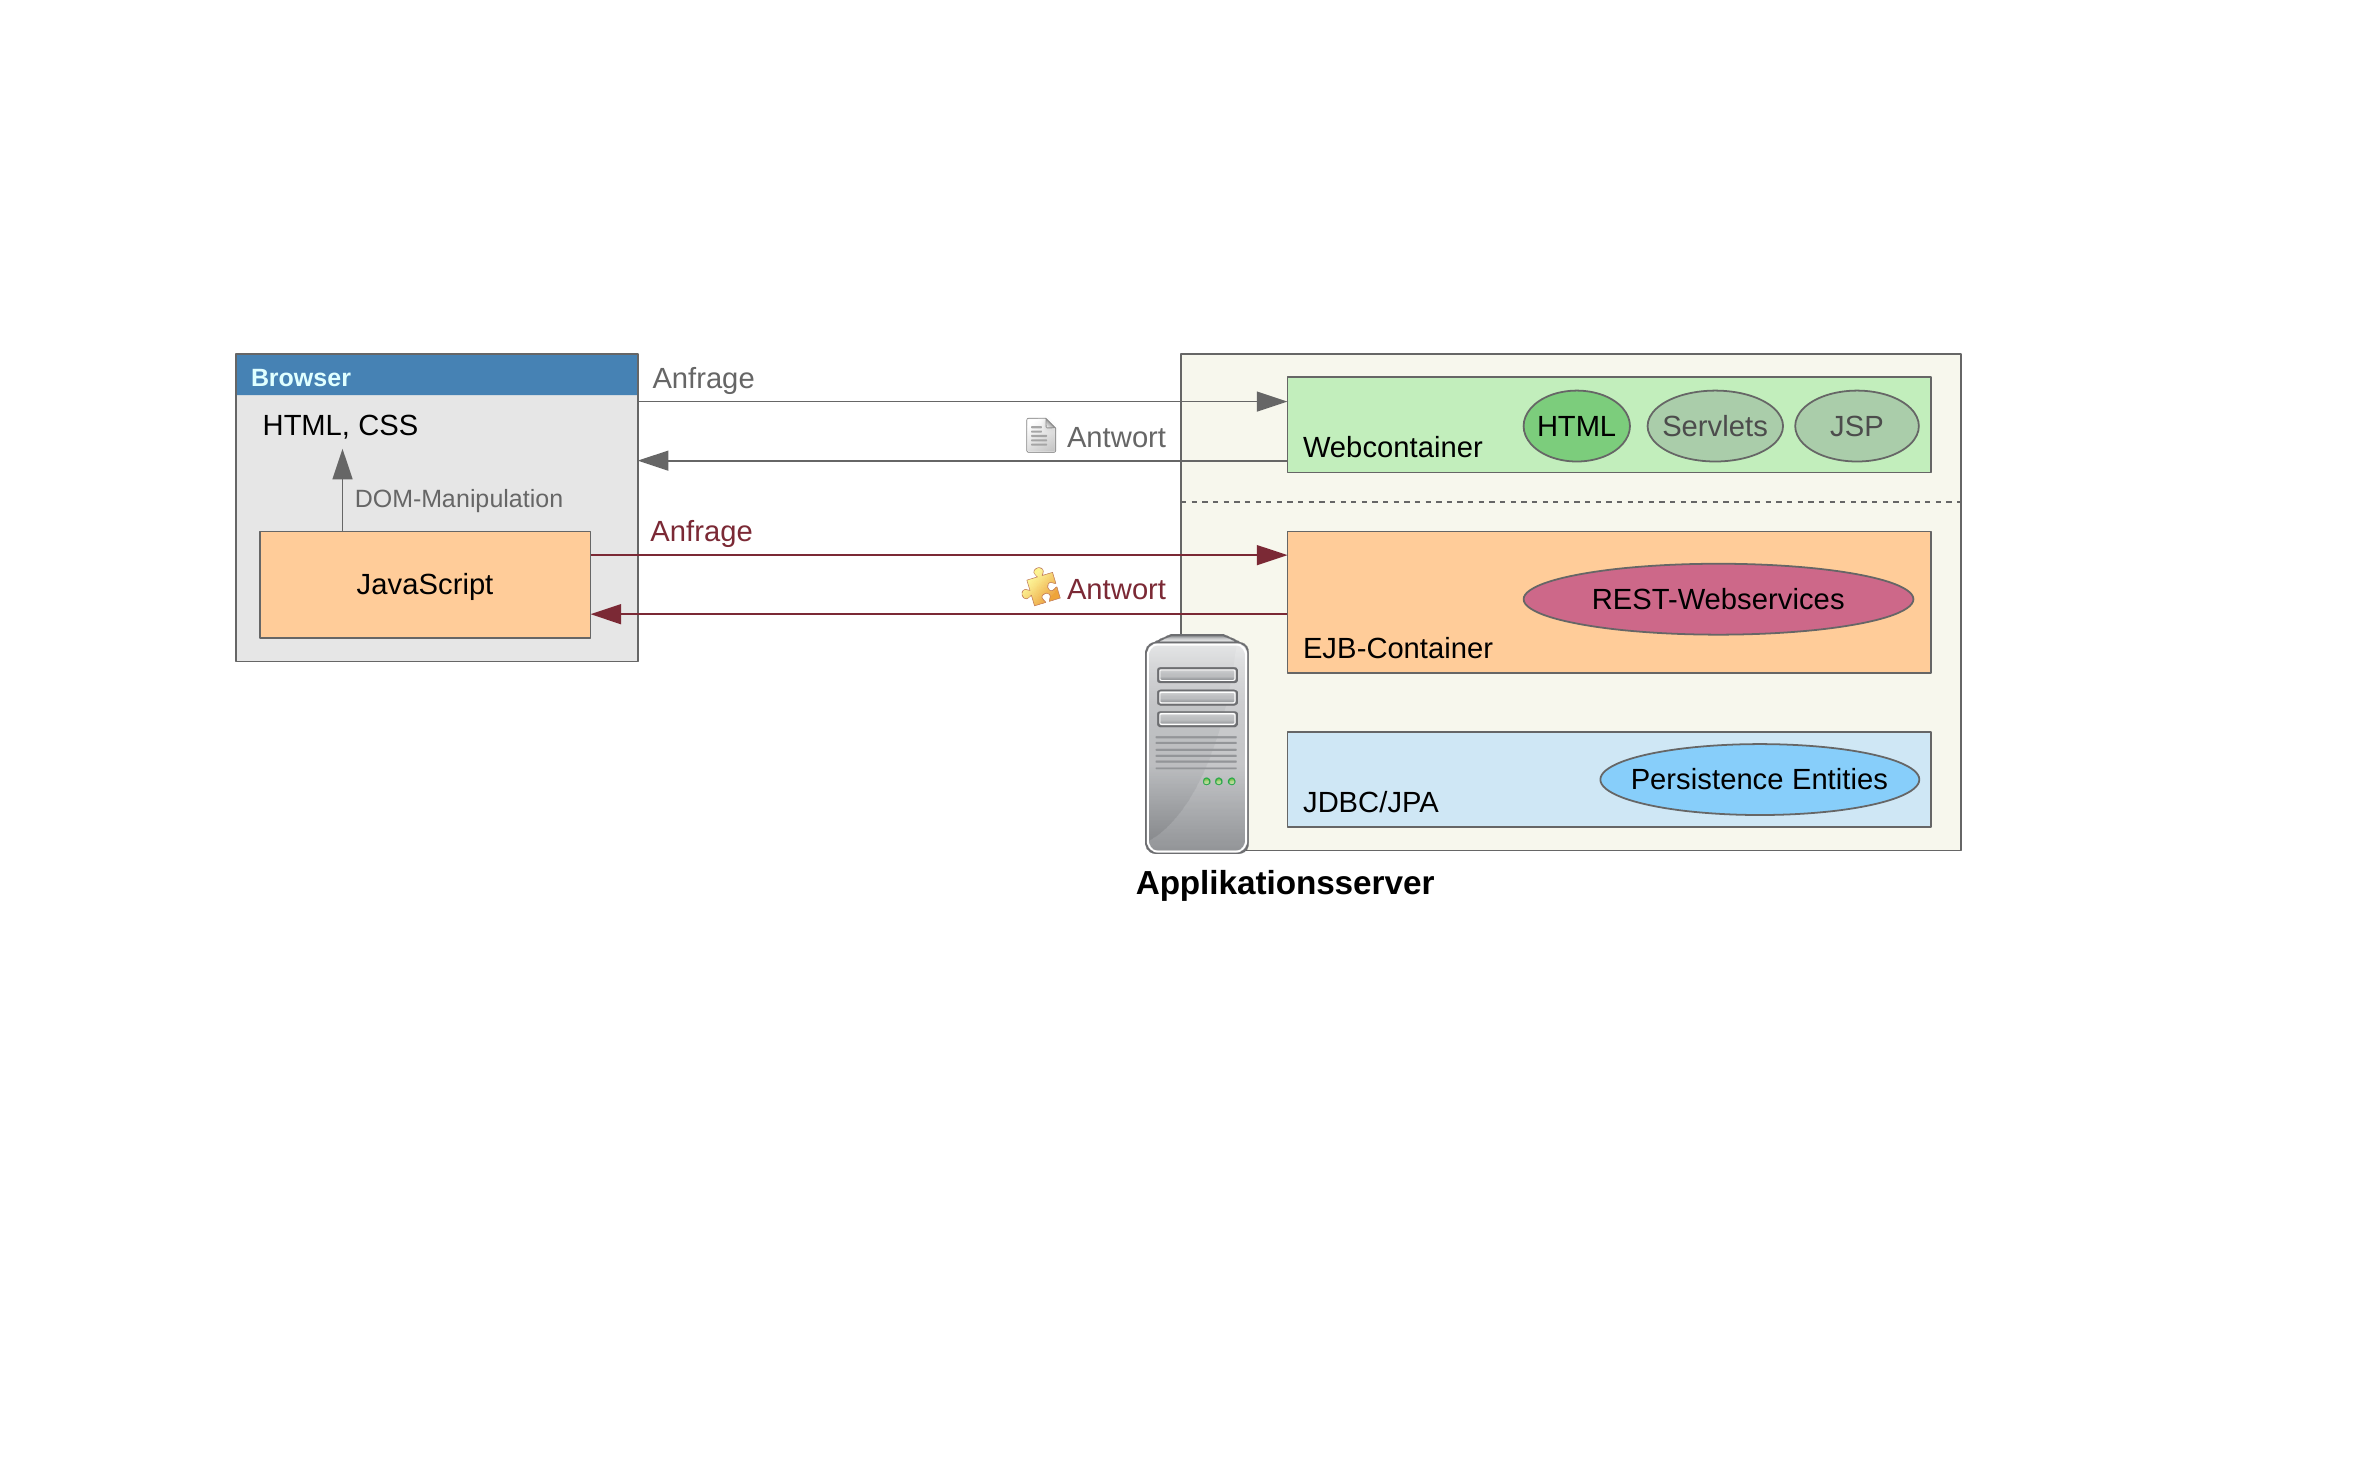

Anfrage
Browser
Webcontainer
HTML
Servlets
JSP
HTML, CSS
Antwort
DOM-Manipulation
Anfrage
JavaScript
EJB-Container
REST-Webservices
Antwort
JDBC/JPA
Persistence Entities
Applikationsserver